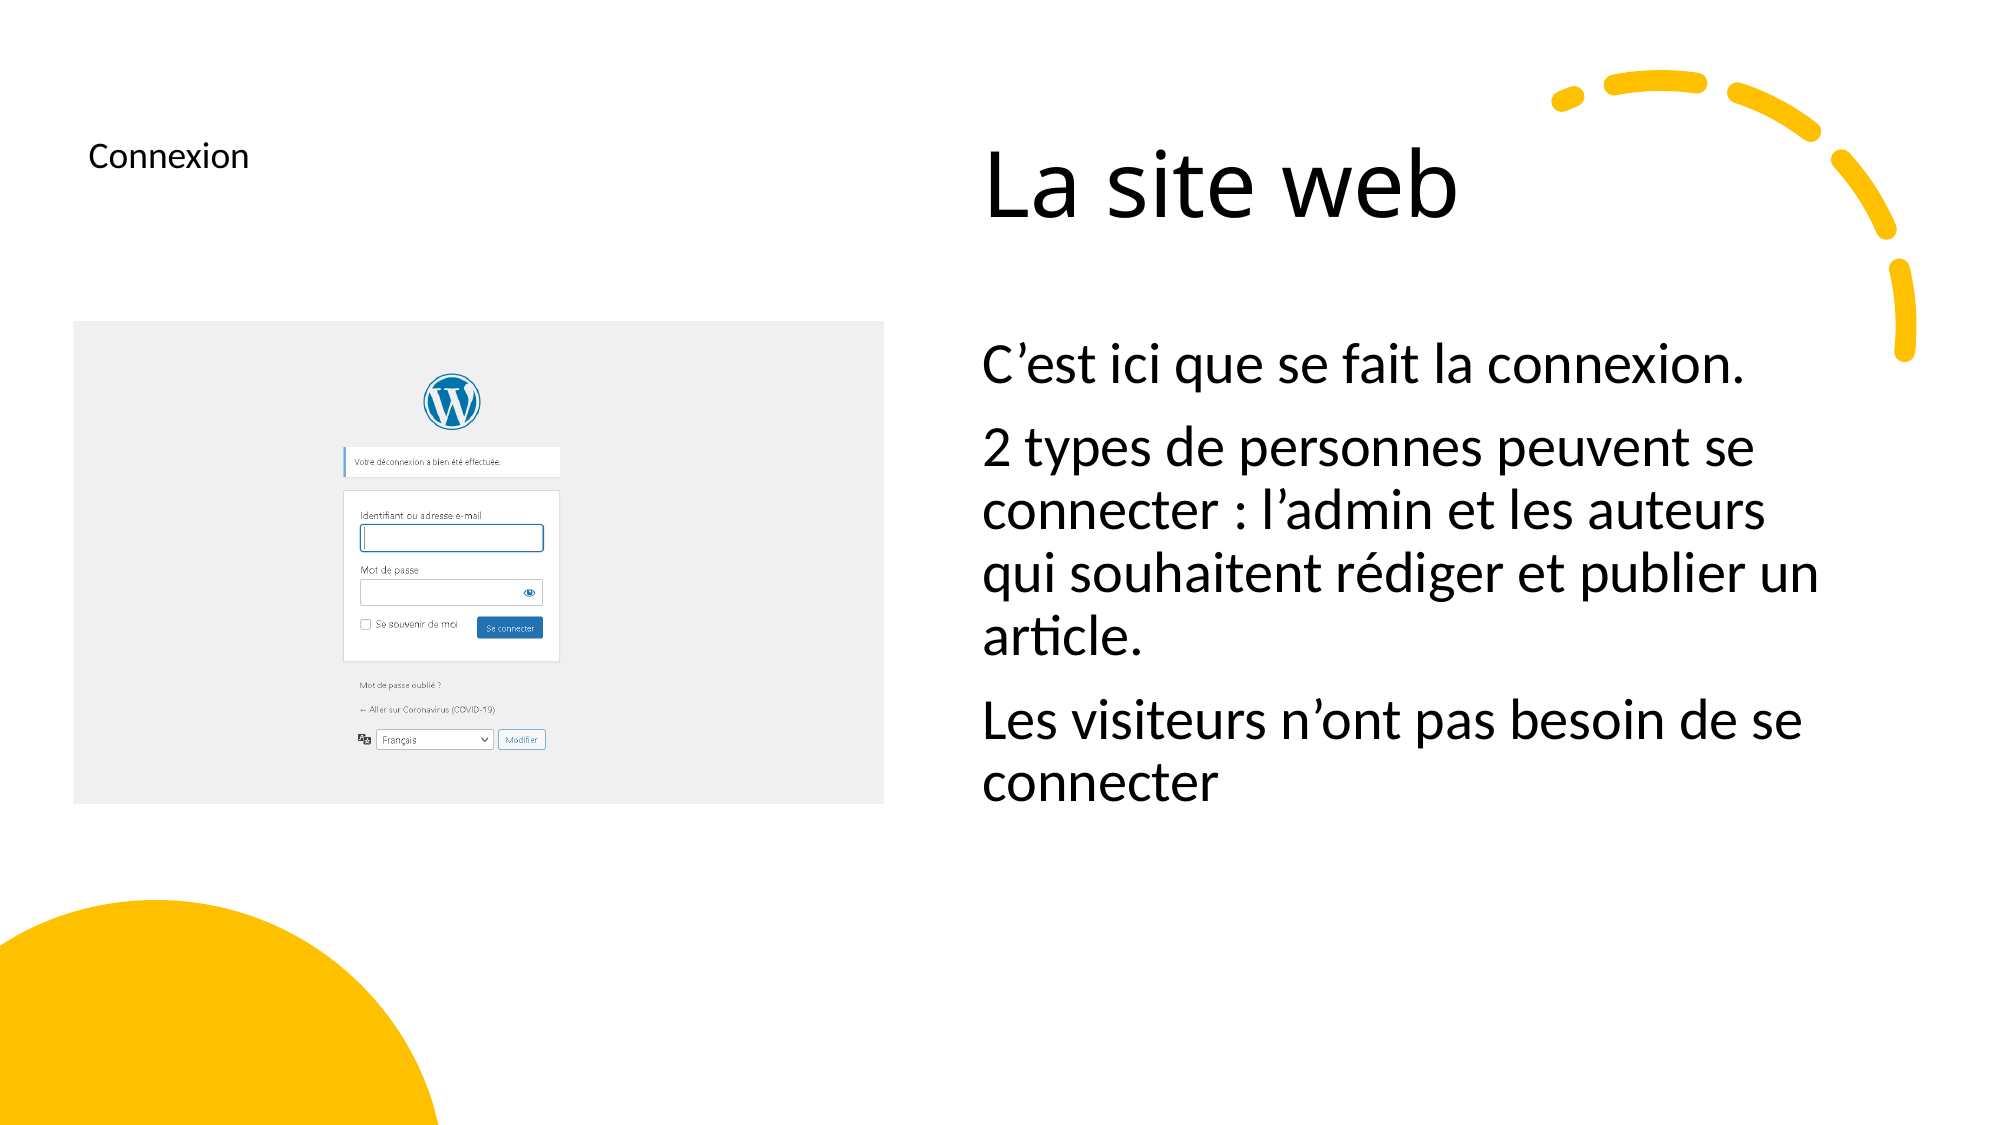

# La site web
Connexion
C’est ici que se fait la connexion.
2 types de personnes peuvent se connecter : l’admin et les auteurs qui souhaitent rédiger et publier un article.
Les visiteurs n’ont pas besoin de se connecter